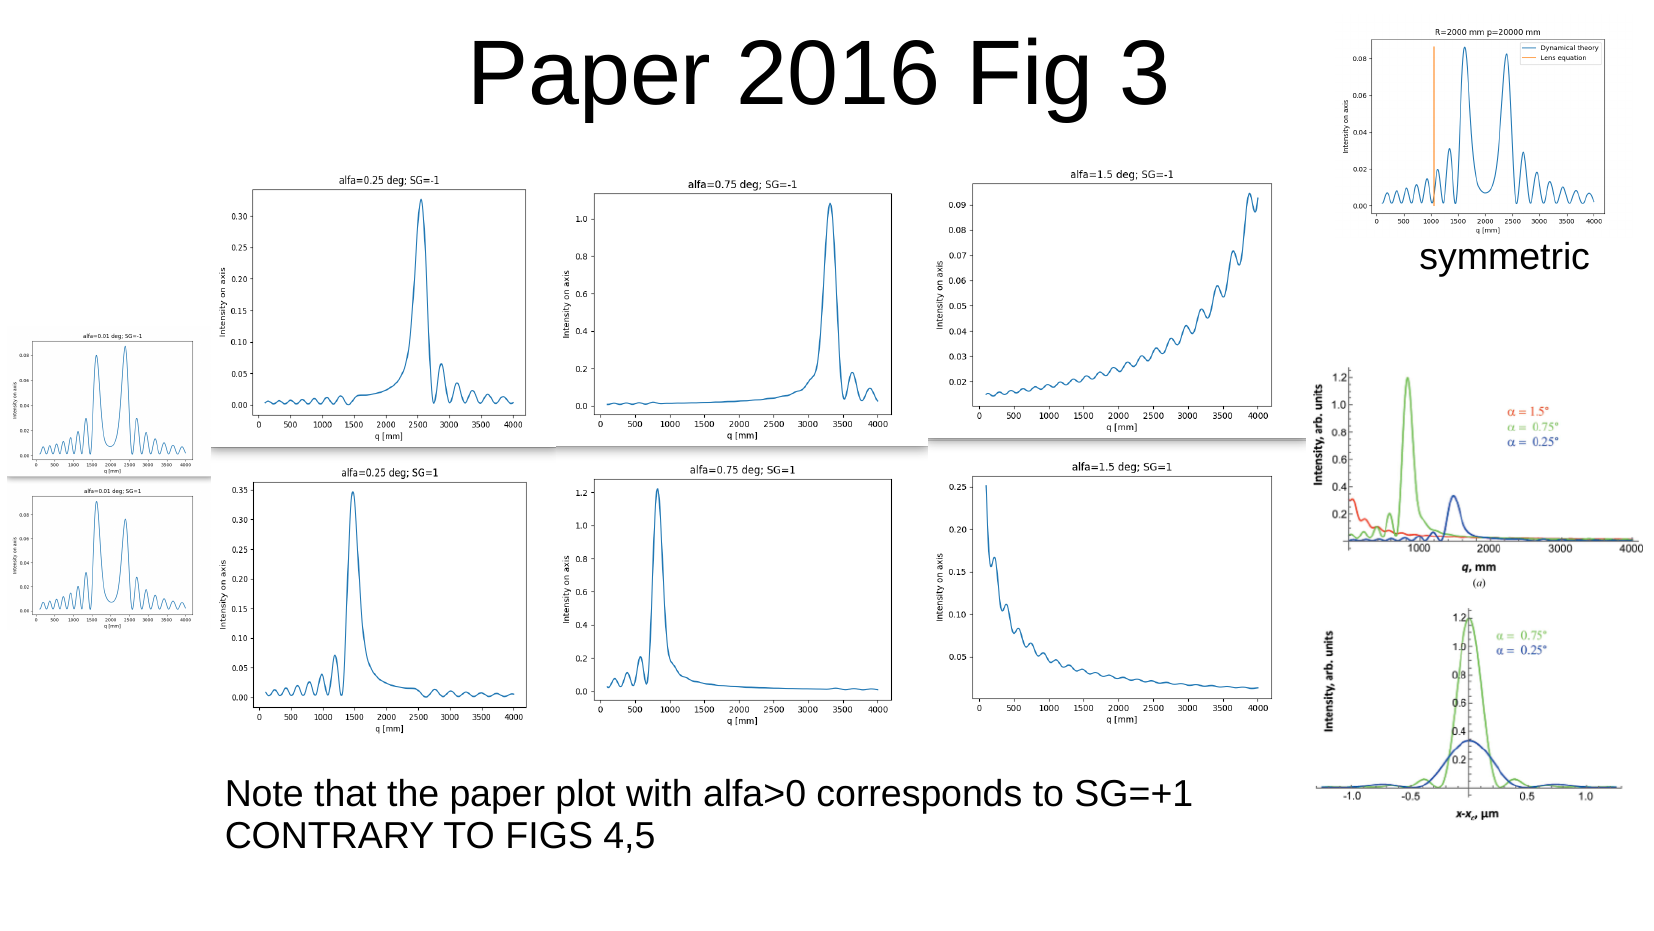

# Paper 2016 Fig 3
symmetric
Note that the paper plot with alfa>0 corresponds to SG=+1
CONTRARY TO FIGS 4,5